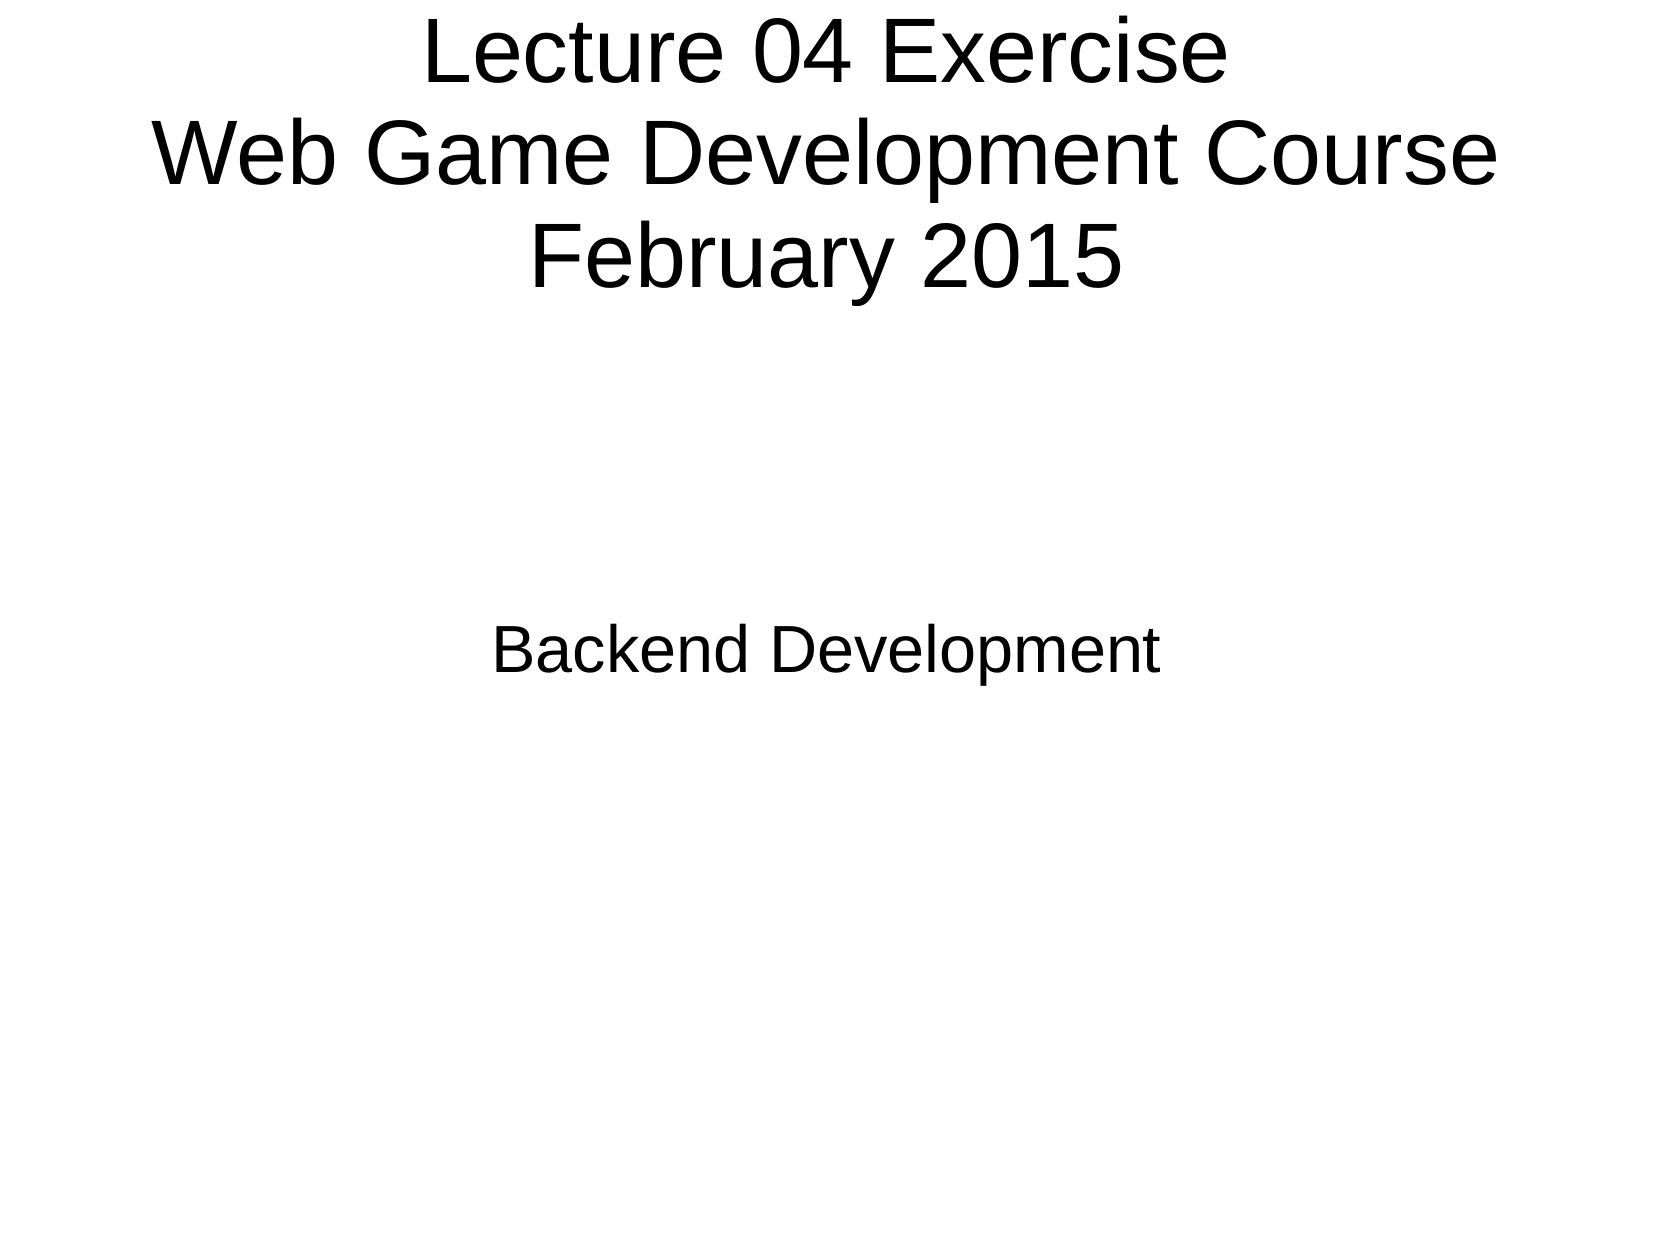

# Lecture 04 Exercise Web Game Development Course February 2015
Backend Development